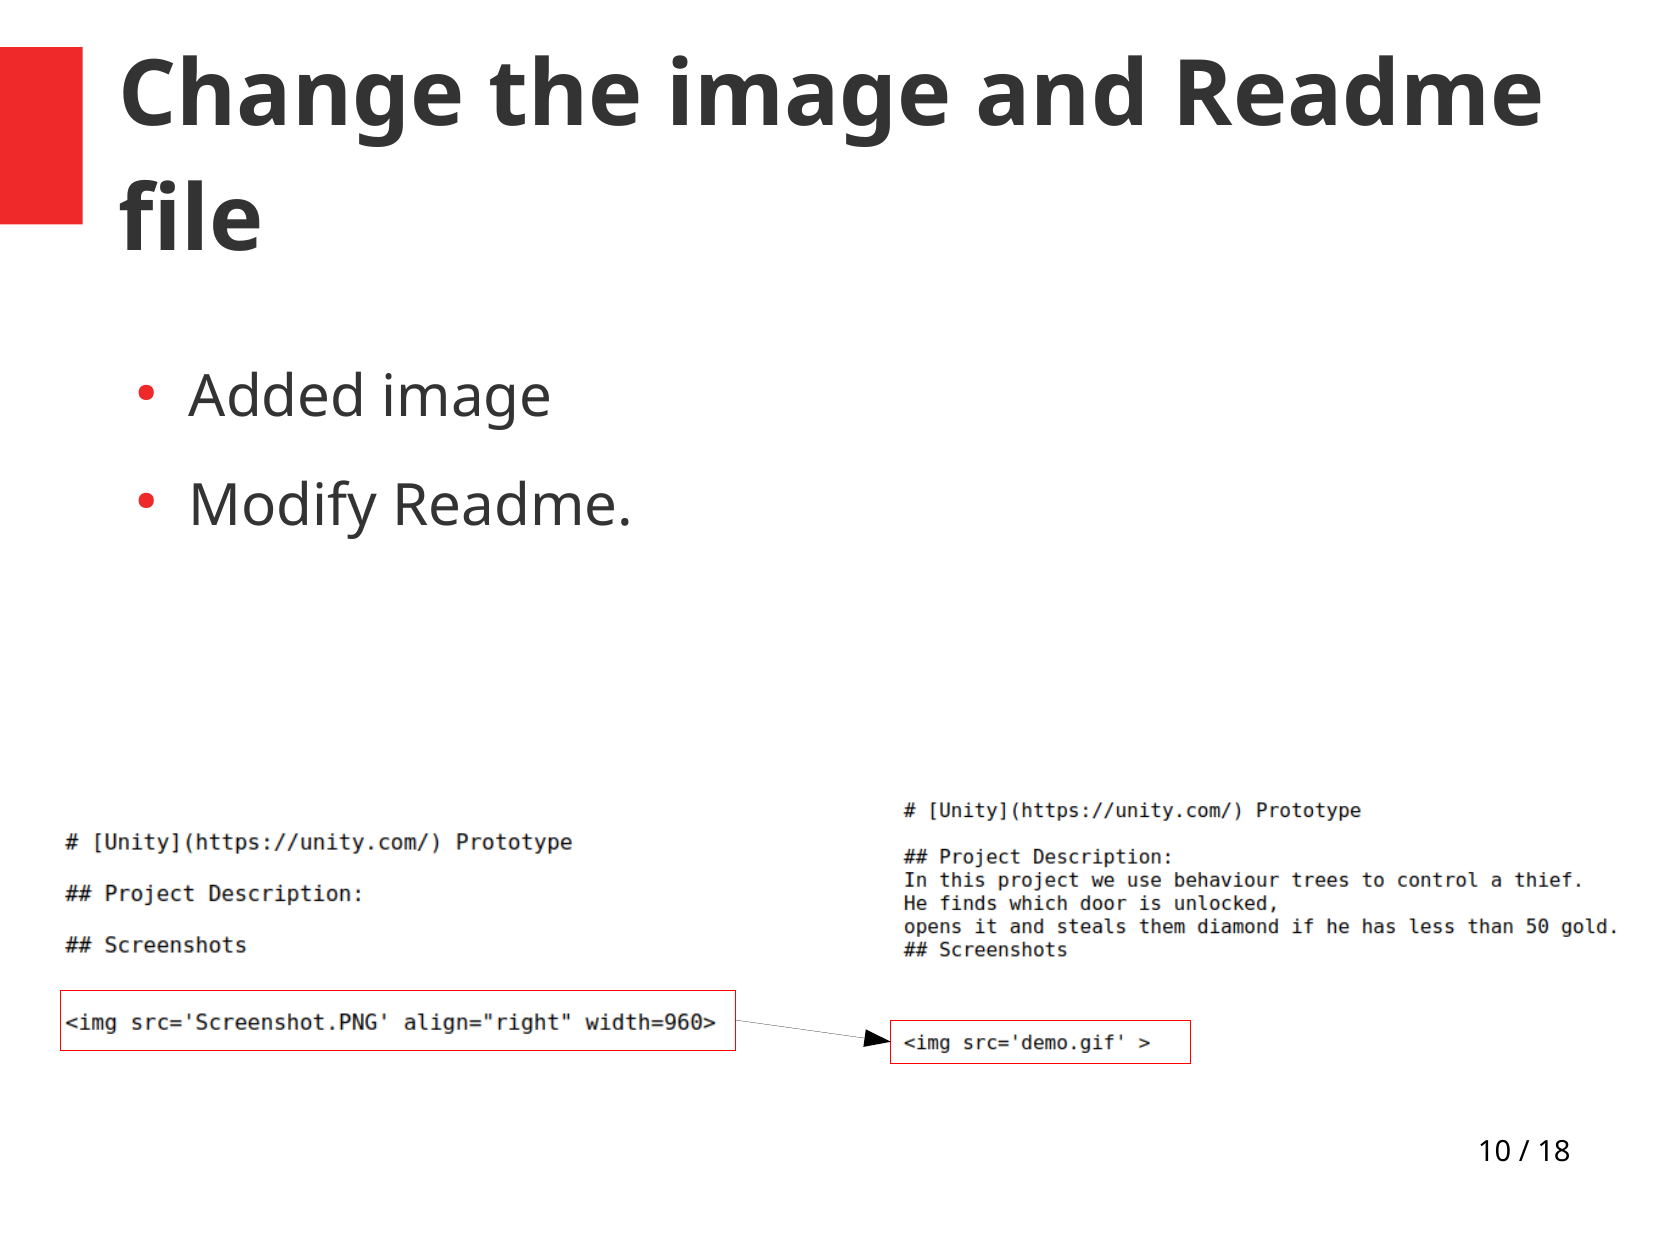

# Change the image and Readme file
Added image
Modify Readme.
10